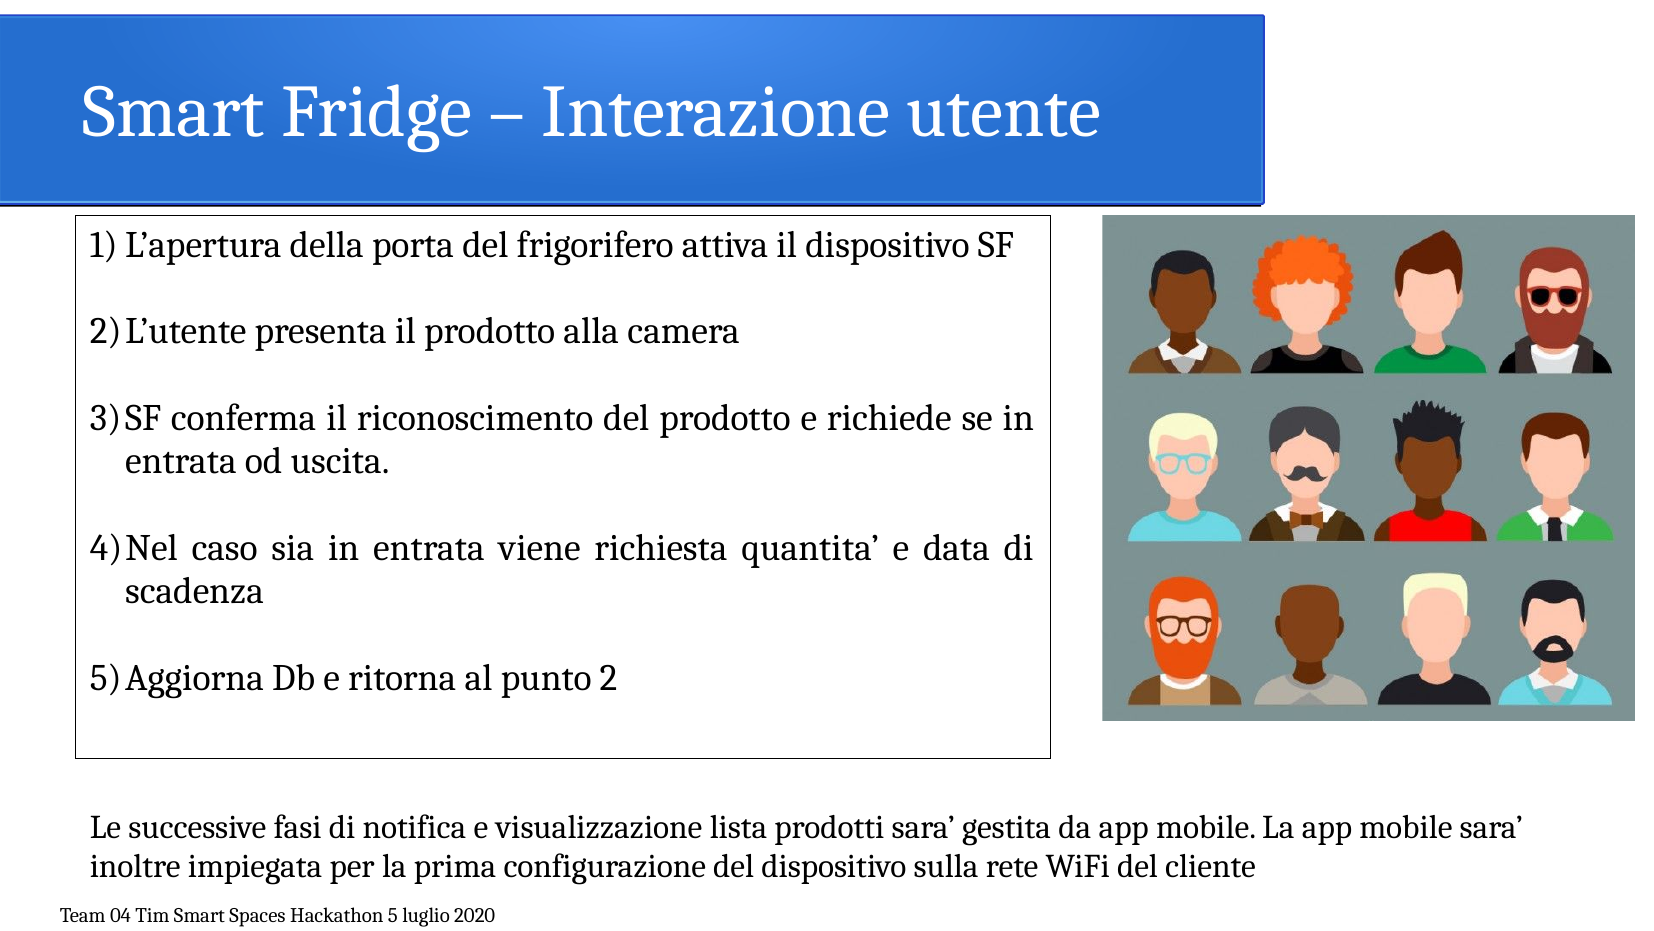

# Smart Fridge – Interazione utente
L’apertura della porta del frigorifero attiva il dispositivo SF
L’utente presenta il prodotto alla camera
SF conferma il riconoscimento del prodotto e richiede se in entrata od uscita.
Nel caso sia in entrata viene richiesta quantita’ e data di scadenza
Aggiorna Db e ritorna al punto 2
Le successive fasi di notifica e visualizzazione lista prodotti sara’ gestita da app mobile. La app mobile sara’ inoltre impiegata per la prima configurazione del dispositivo sulla rete WiFi del cliente
Team 04 Tim Smart Spaces Hackathon 5 luglio 2020